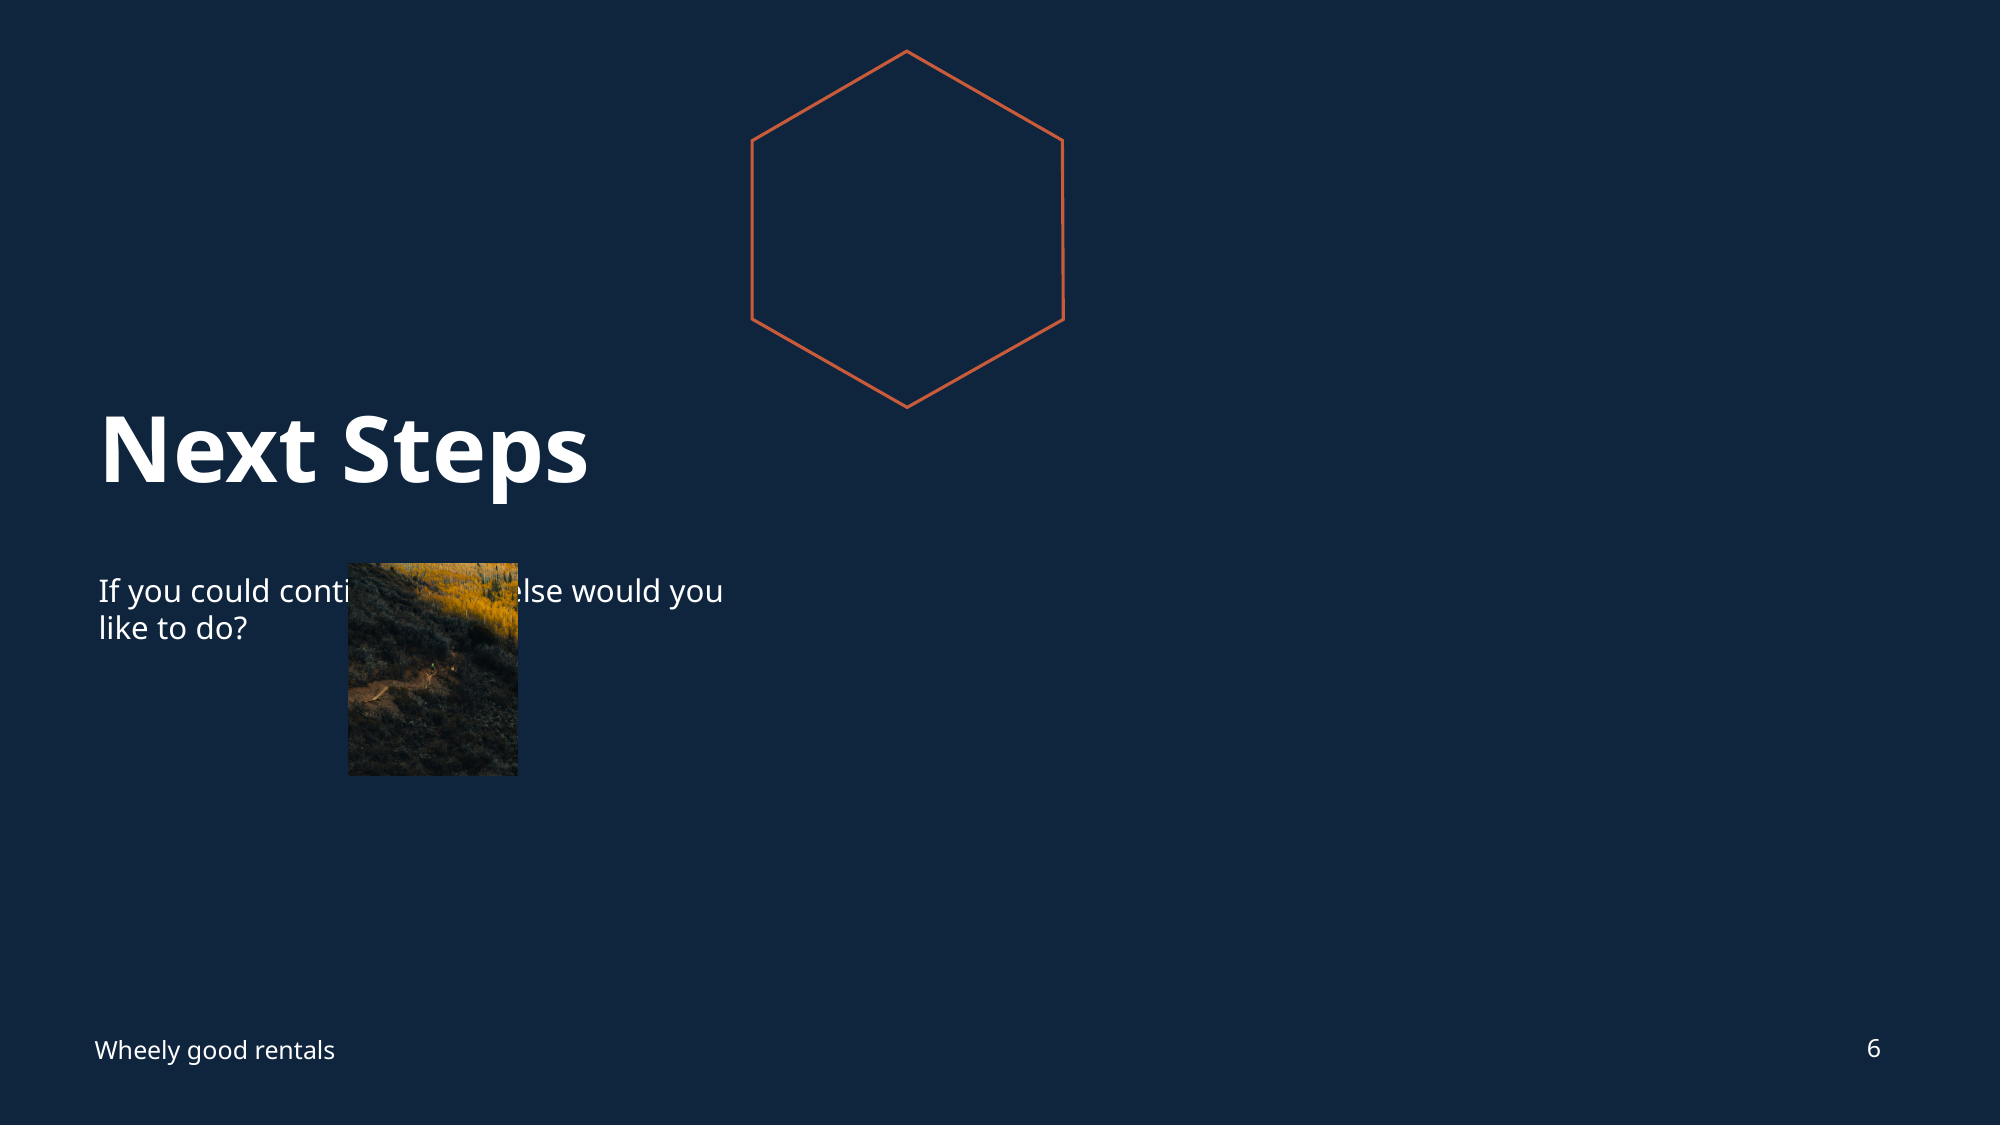

# Next Steps
If you could continue, what else would you like to do?
Wheely good rentals